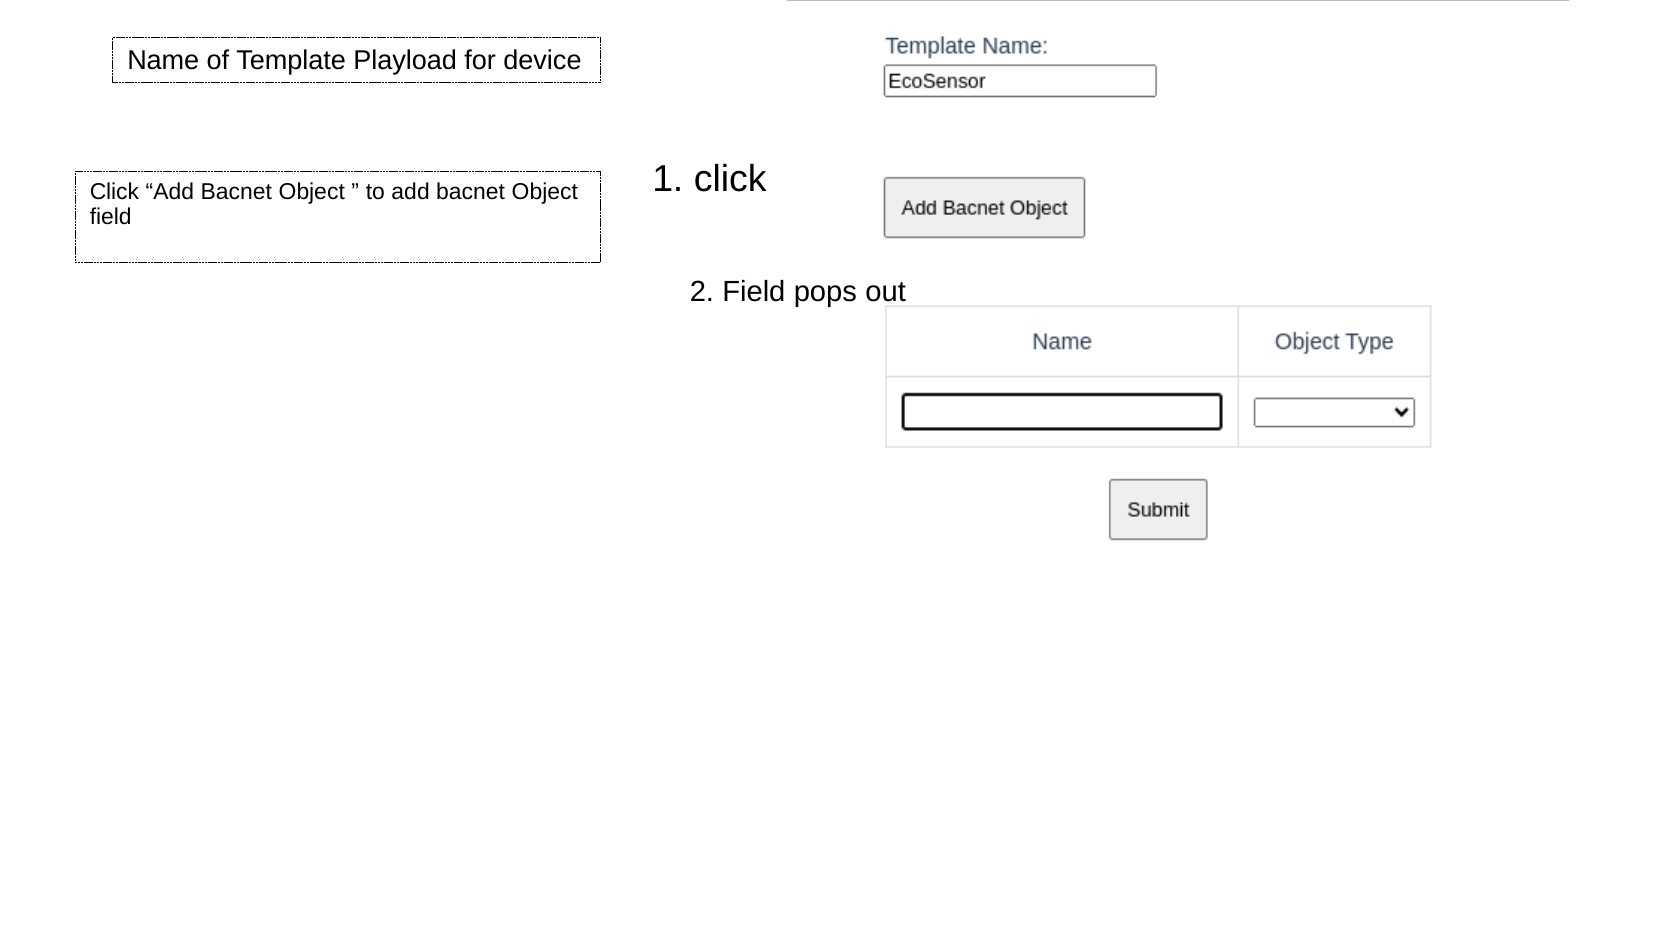

Name of Template Playload for device
1. click
Click “Add Bacnet Object ” to add bacnet Object field
2. Field pops out